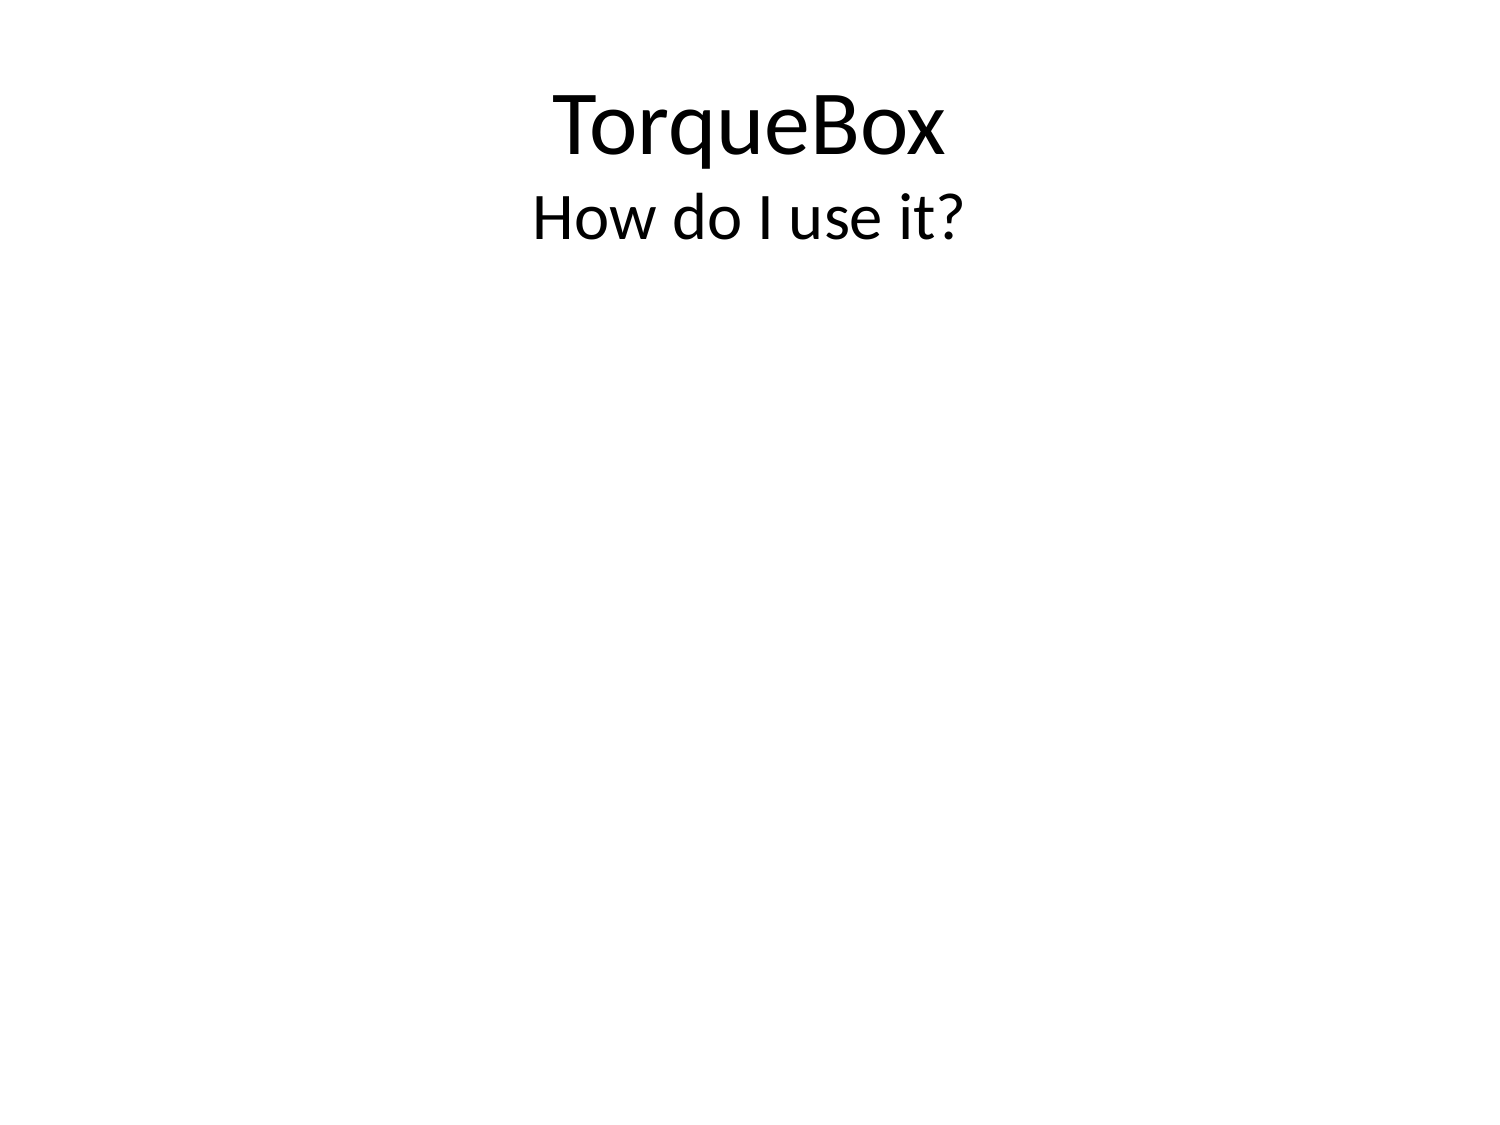

# TorqueBox How do I use it?